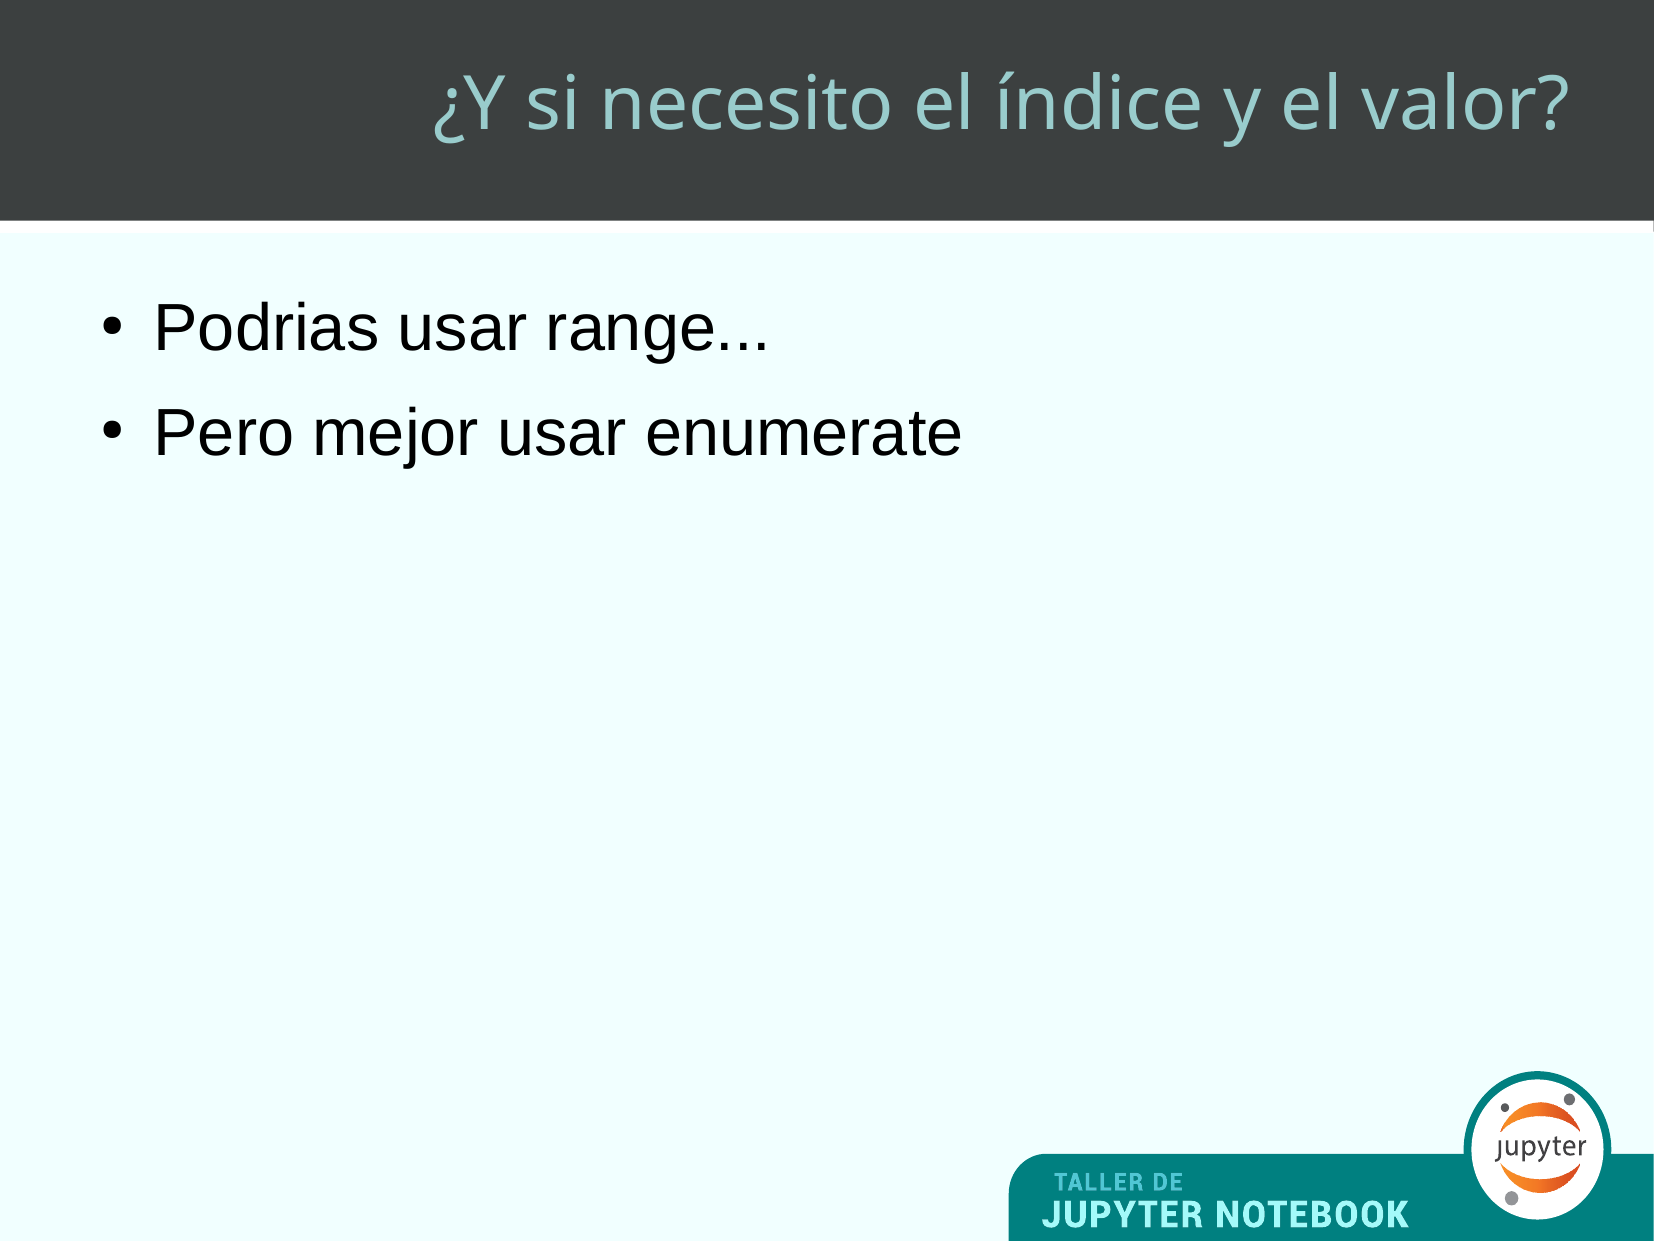

# ¿Y si necesito el índice y el valor?
Podrias usar range...
Pero mejor usar enumerate